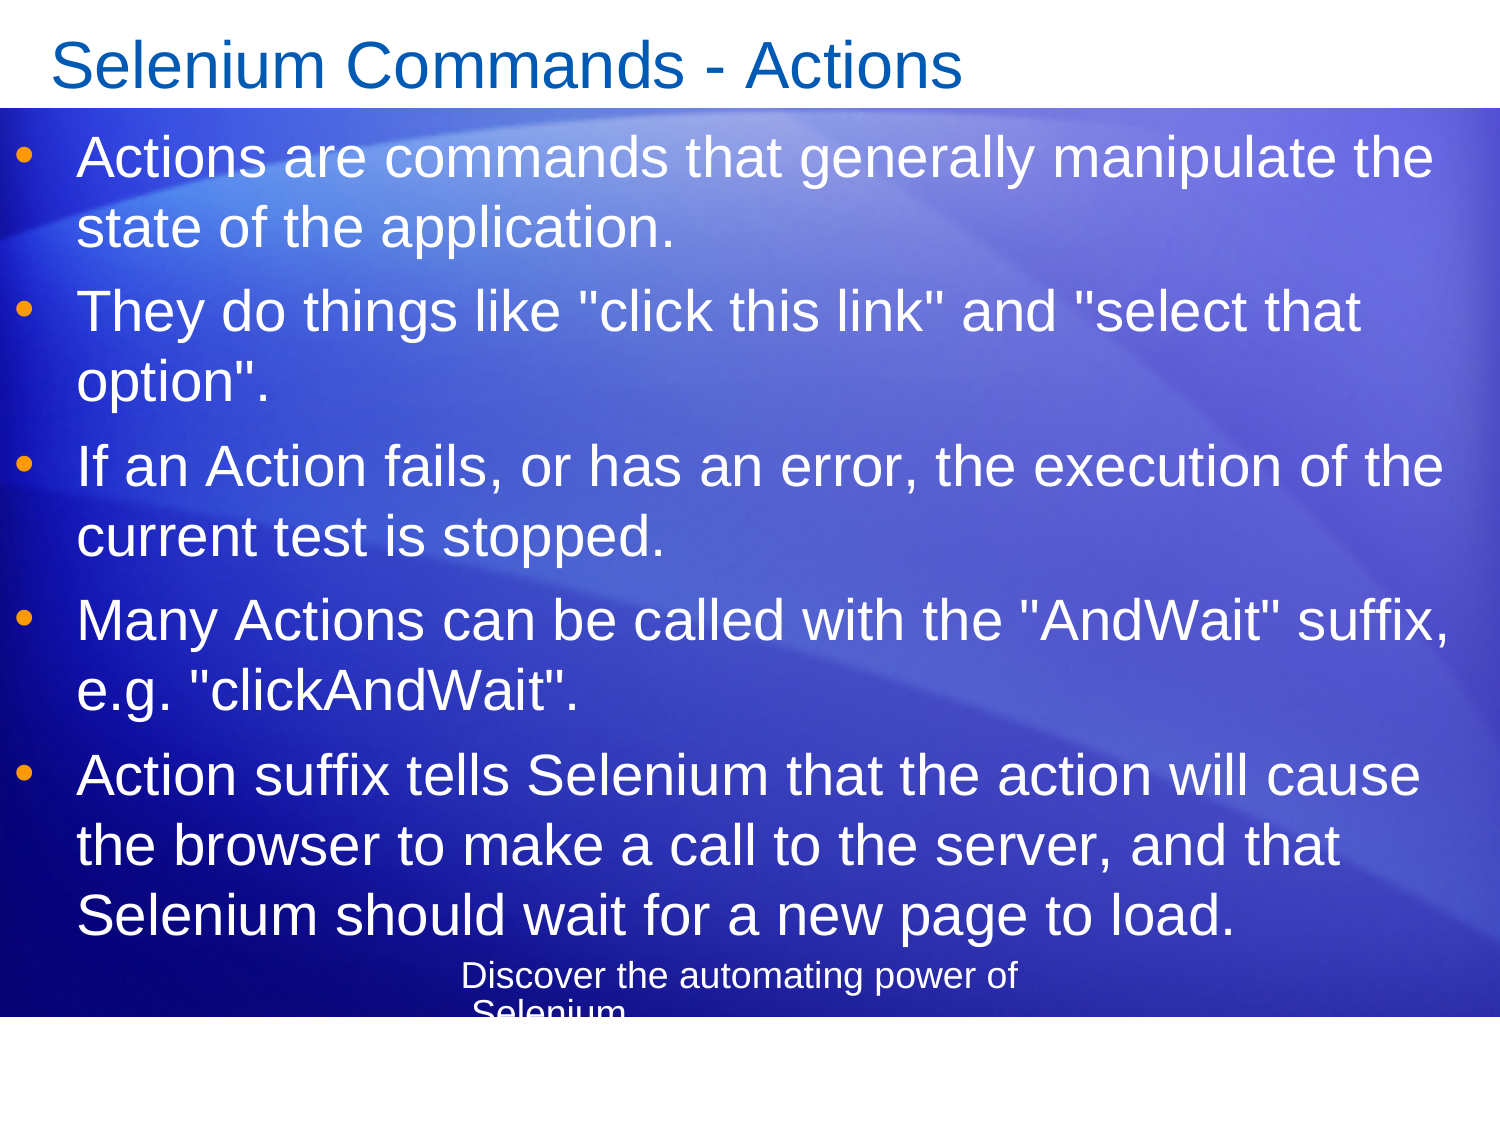

# Selenium Commands - Actions
Actions are commands that generally manipulate the state of the application.
They do things like "click this link" and "select that option".
If an Action fails, or has an error, the execution of the current test is stopped.
Many Actions can be called with the "AndWait" suffix, e.g. "clickAndWait".
Action suffix tells Selenium that the action will cause the browser to make a call to the server, and that Selenium should wait for a new page to load.
Discover the automating power of Selenium
4